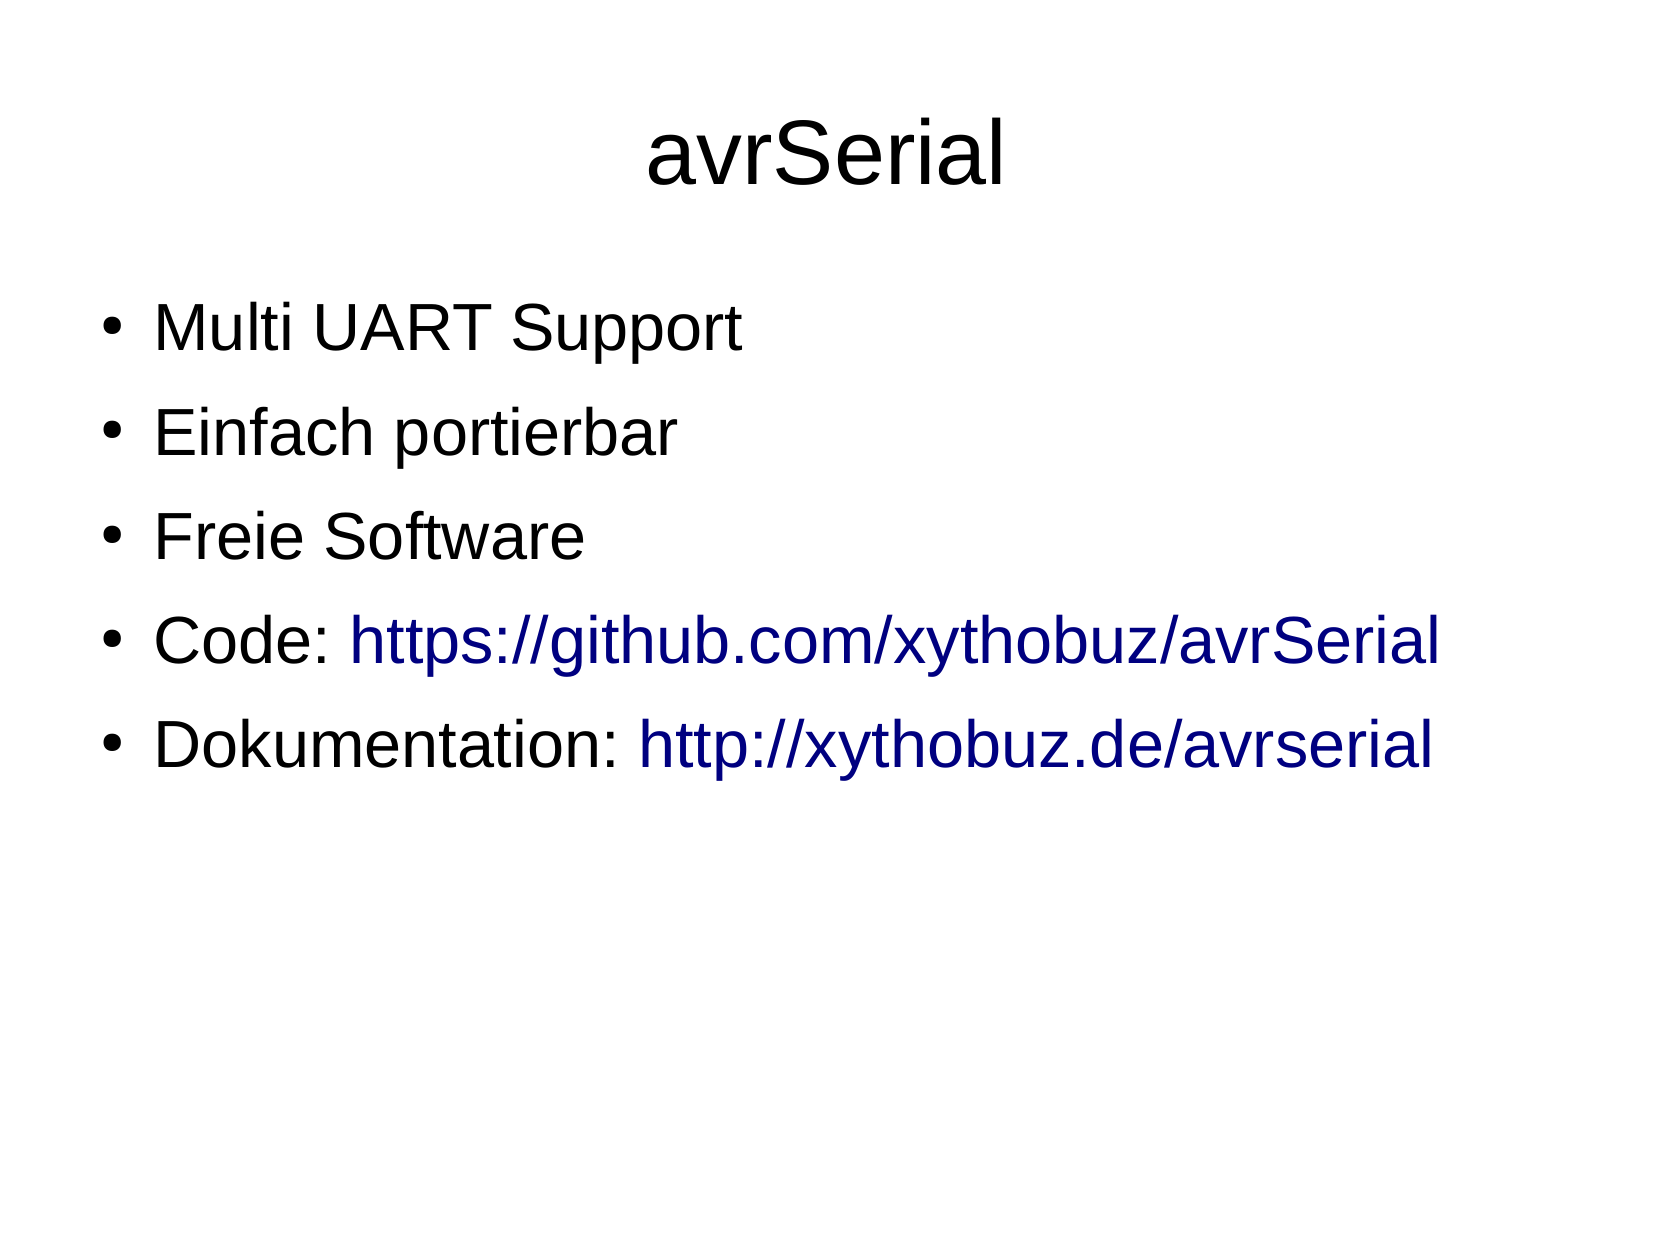

# avrSerial
Multi UART Support
Einfach portierbar
Freie Software
Code: https://github.com/xythobuz/avrSerial
Dokumentation: http://xythobuz.de/avrserial